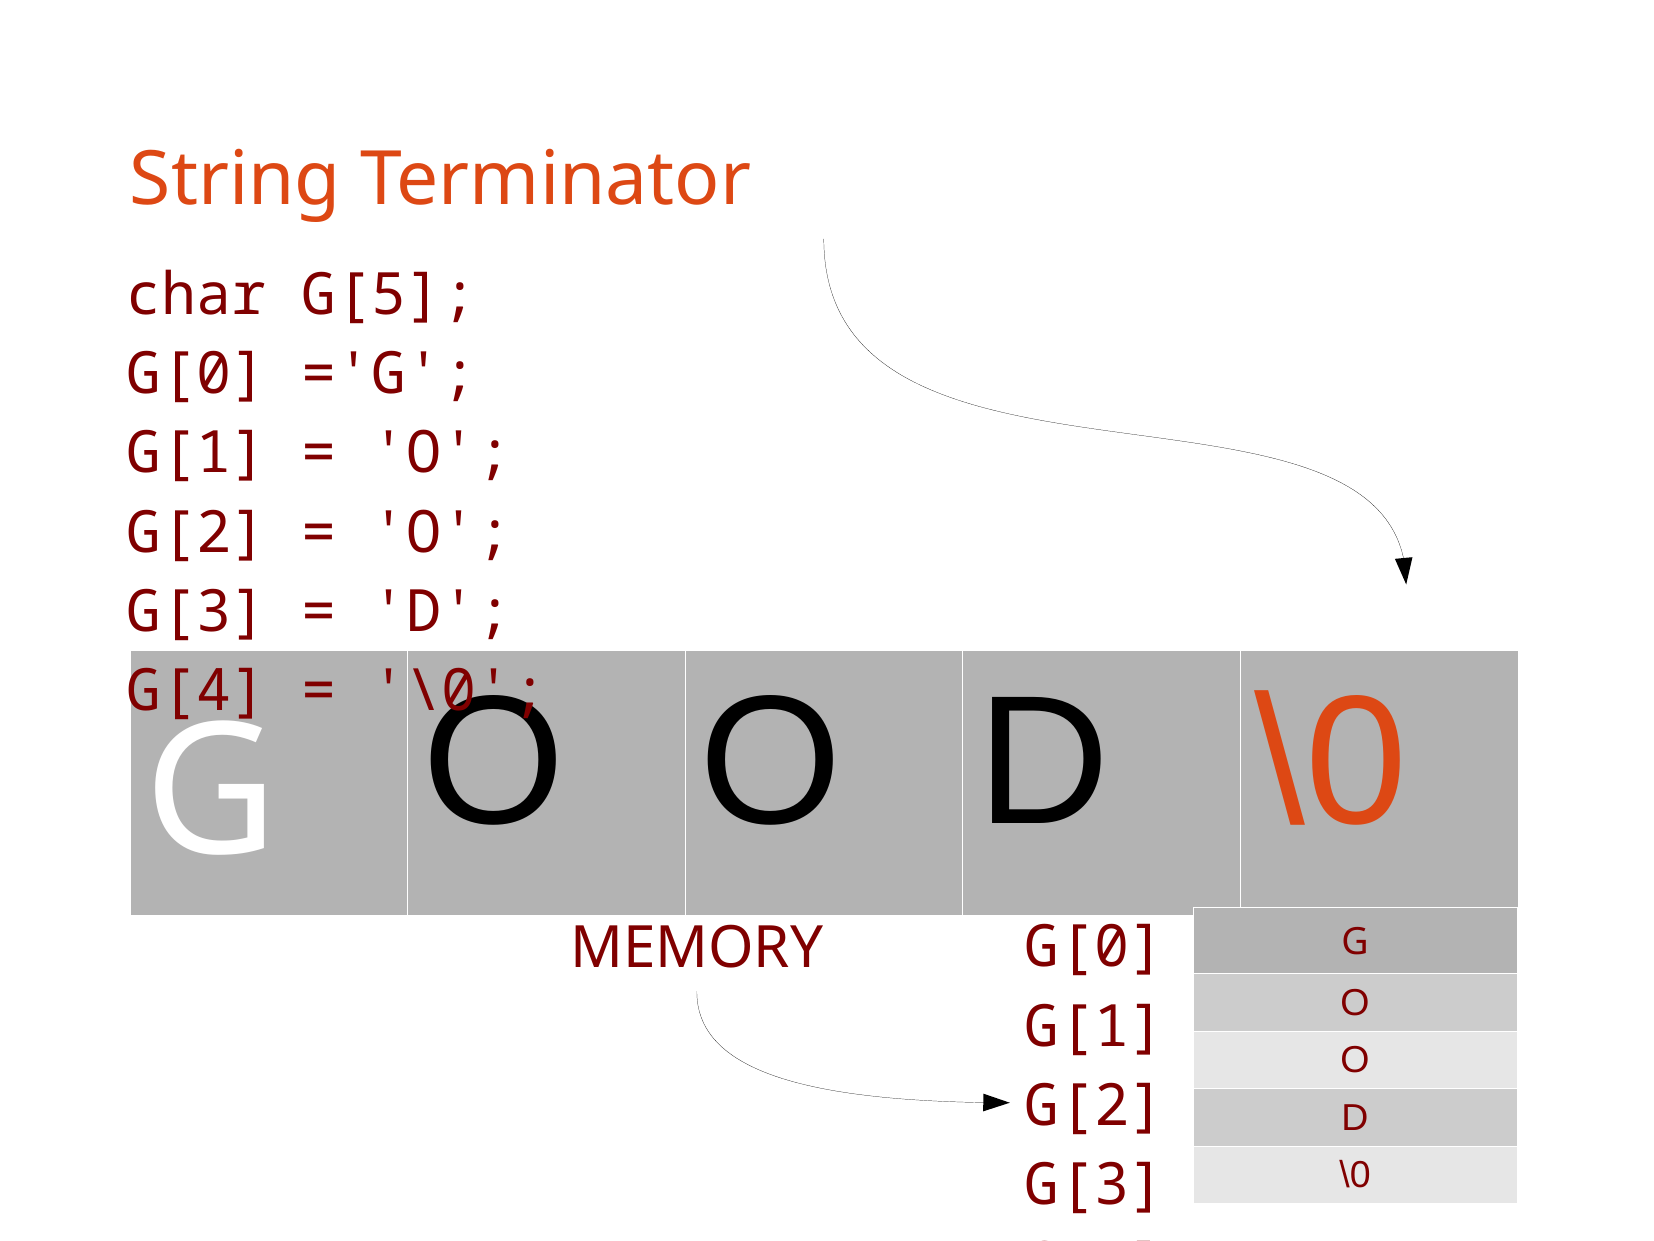

# String Terminator
char G[5];
G[0] ='G';
G[1] = 'O';
G[2] = 'O';
G[3] = 'D';
G[4] = '\0';
| G | O | O | D | \0 |
| --- | --- | --- | --- | --- |
G[0]
G[1]
G[2]
G[3]
G[4]
MEMORY
| G |
| --- |
| O |
| O |
| D |
| \0 |